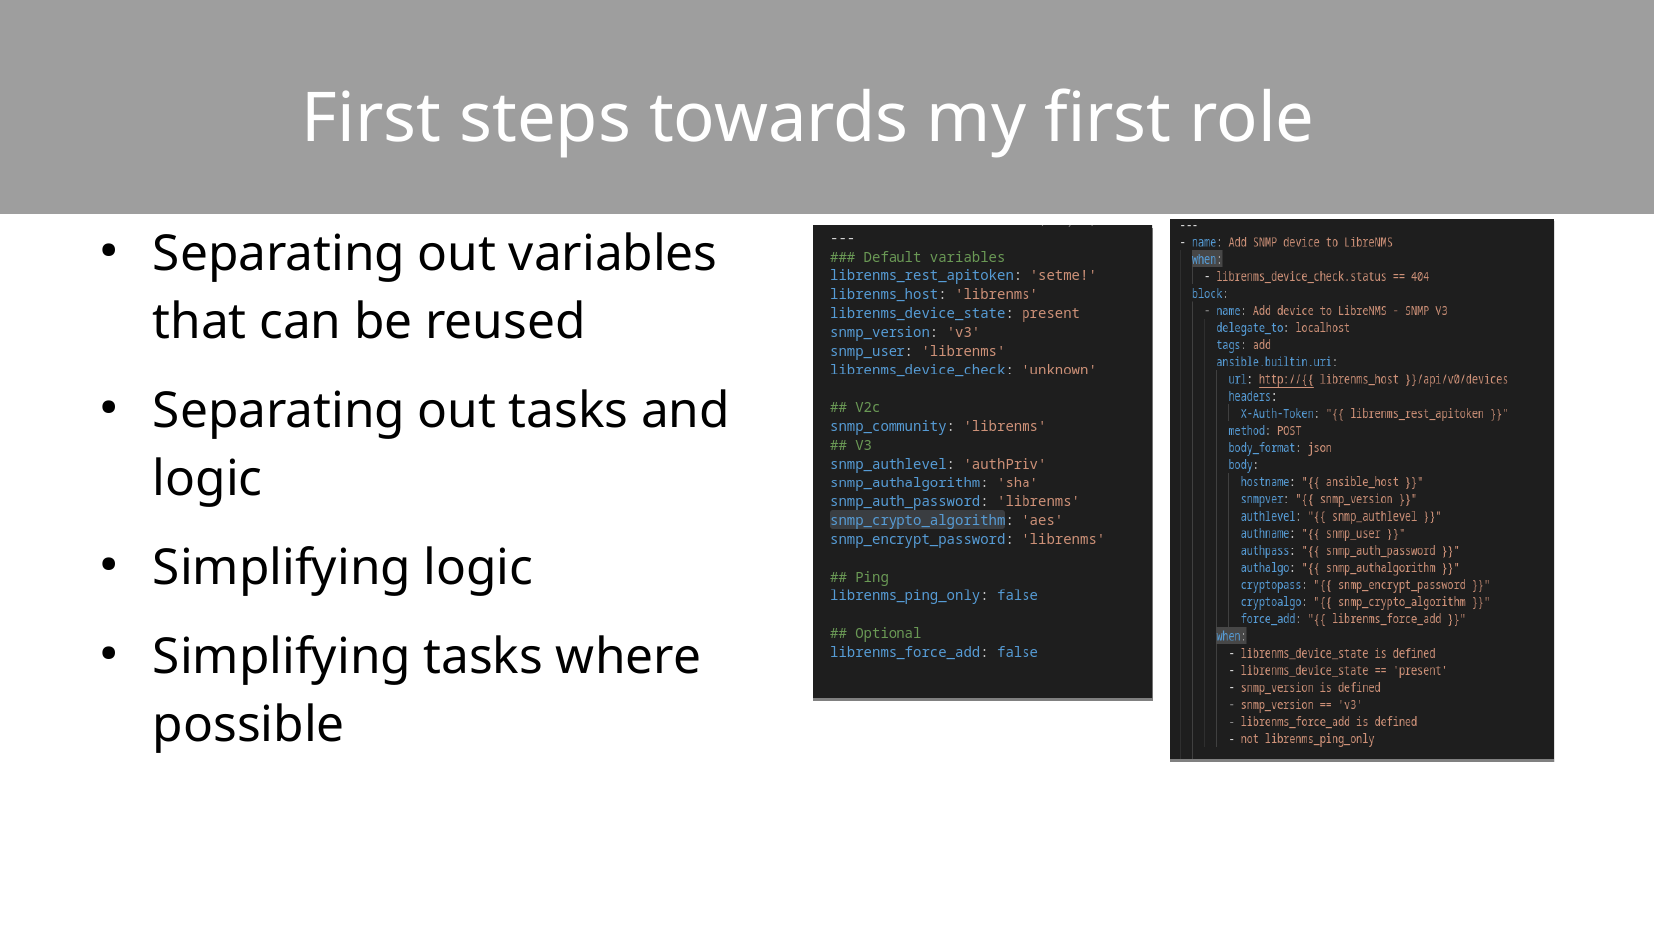

# First steps towards my first role
Separating out variables that can be reused
Separating out tasks and logic
Simplifying logic
Simplifying tasks where possible